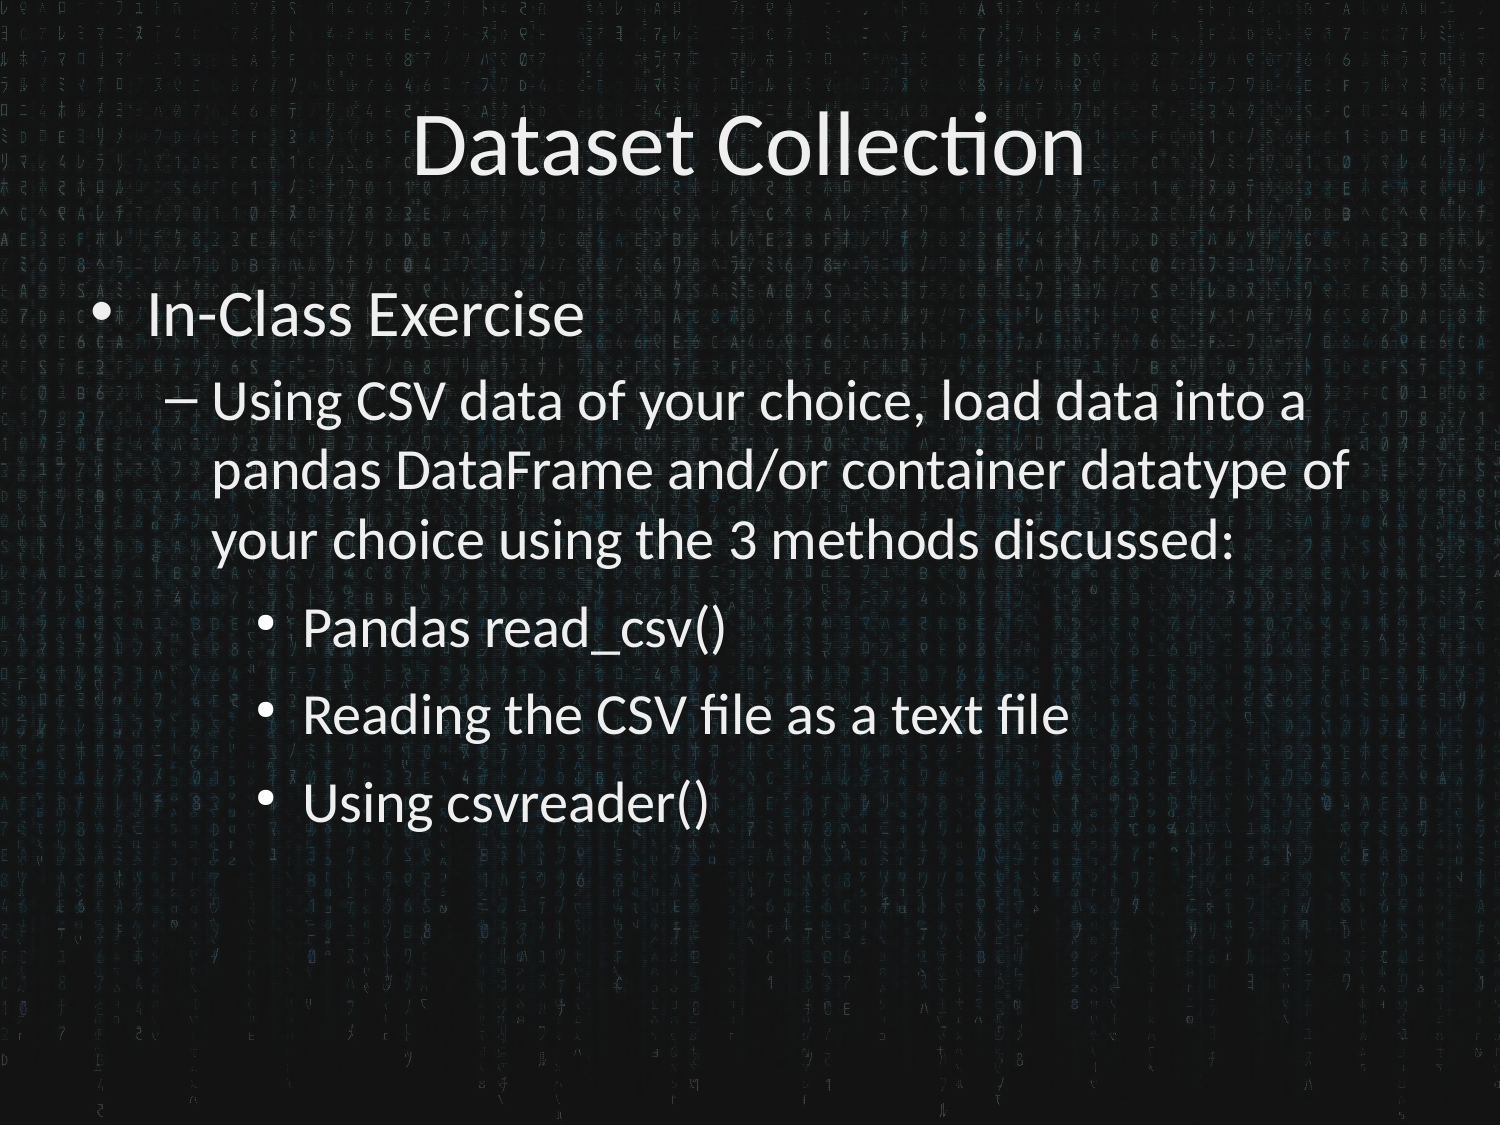

# Dataset Collection
In-Class Exercise
Using CSV data of your choice, load data into a pandas DataFrame and/or container datatype of your choice using the 3 methods discussed:
Pandas read_csv()
Reading the CSV file as a text file
Using csvreader()